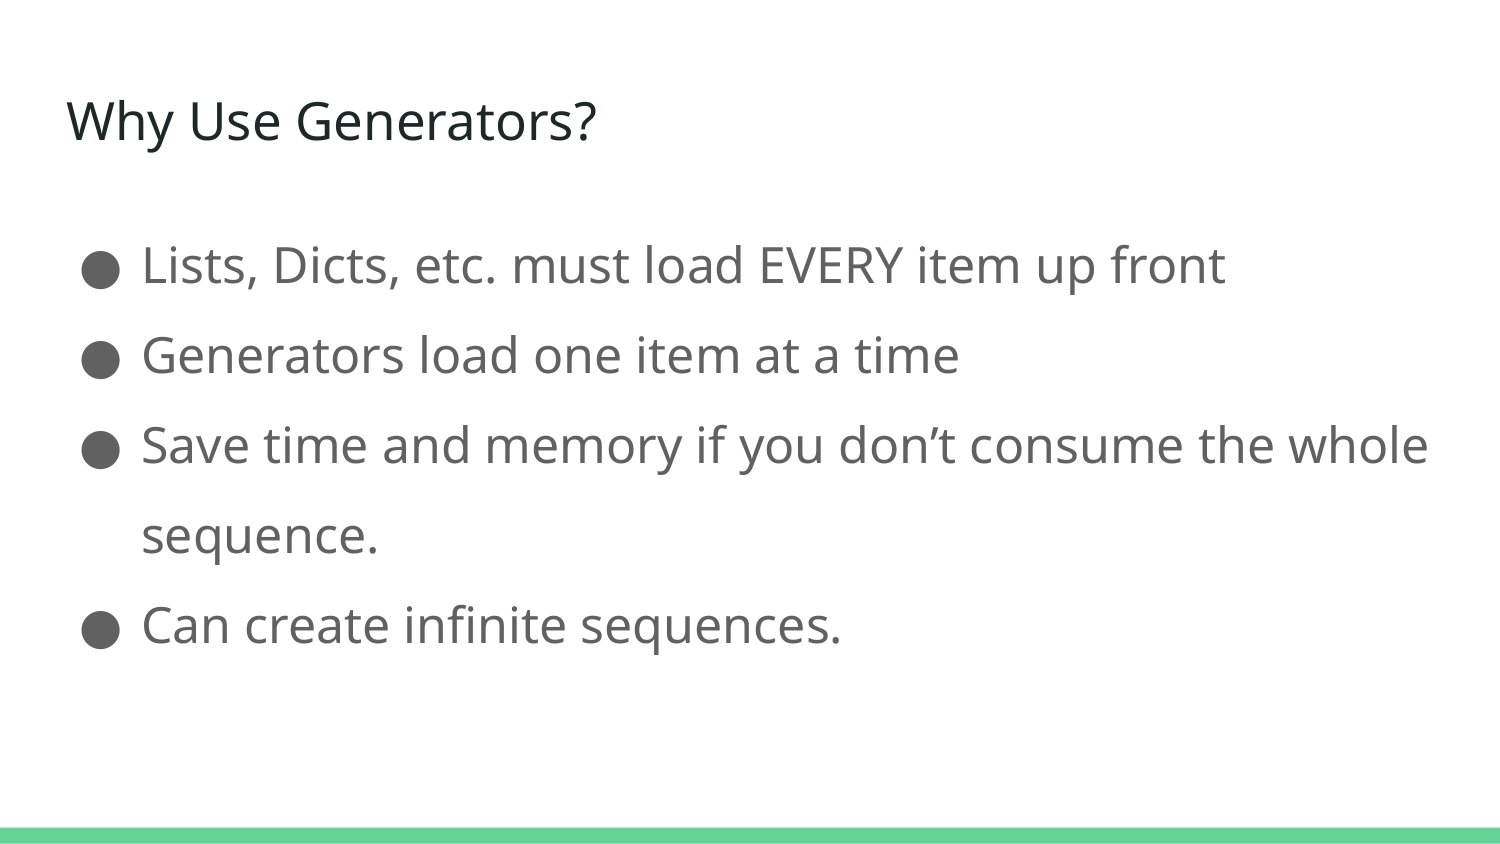

# Why Use Generators?
Lists, Dicts, etc. must load EVERY item up front
Generators load one item at a time
Save time and memory if you don’t consume the whole sequence.
Can create infinite sequences.